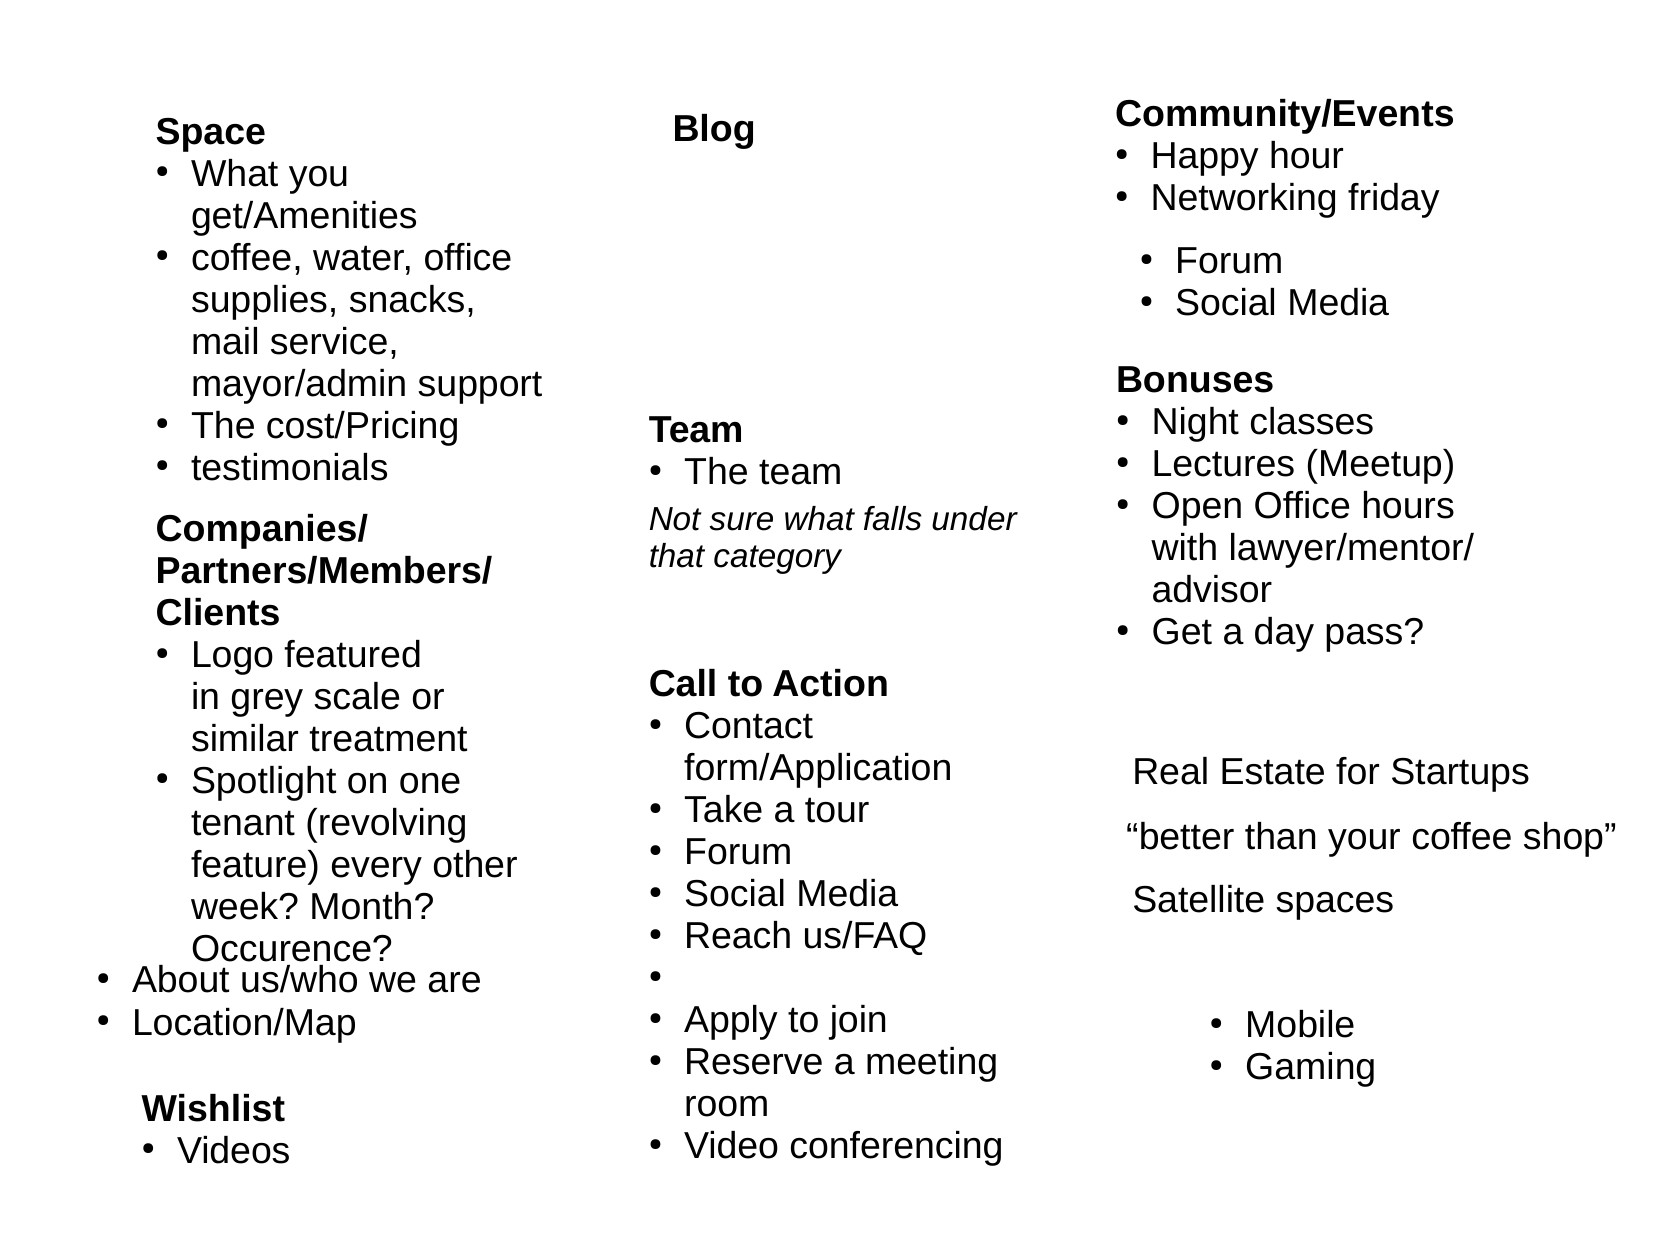

Community/Events
Happy hour
Networking friday
Blog
Space
What you get/Amenities
coffee, water, office supplies, snacks,
mail service, mayor/admin support
The cost/Pricing
testimonials
Forum
Social Media
Bonuses
Night classes
Lectures (Meetup)
Open Office hours with lawyer/mentor/
advisor
Get a day pass?
Team
The team
Not sure what falls under that category
Companies/Partners/Members/Clients
Logo featured
in grey scale or similar treatment
Spotlight on one tenant (revolving feature) every other week? Month? Occurence?
Call to Action
Contact form/Application
Take a tour
Forum
Social Media
Reach us/FAQ
Apply to join
Reserve a meeting room
Video conferencing
Real Estate for Startups
“better than your coffee shop”
Satellite spaces
About us/who we are
Location/Map
Mobile
Gaming
Wishlist
Videos